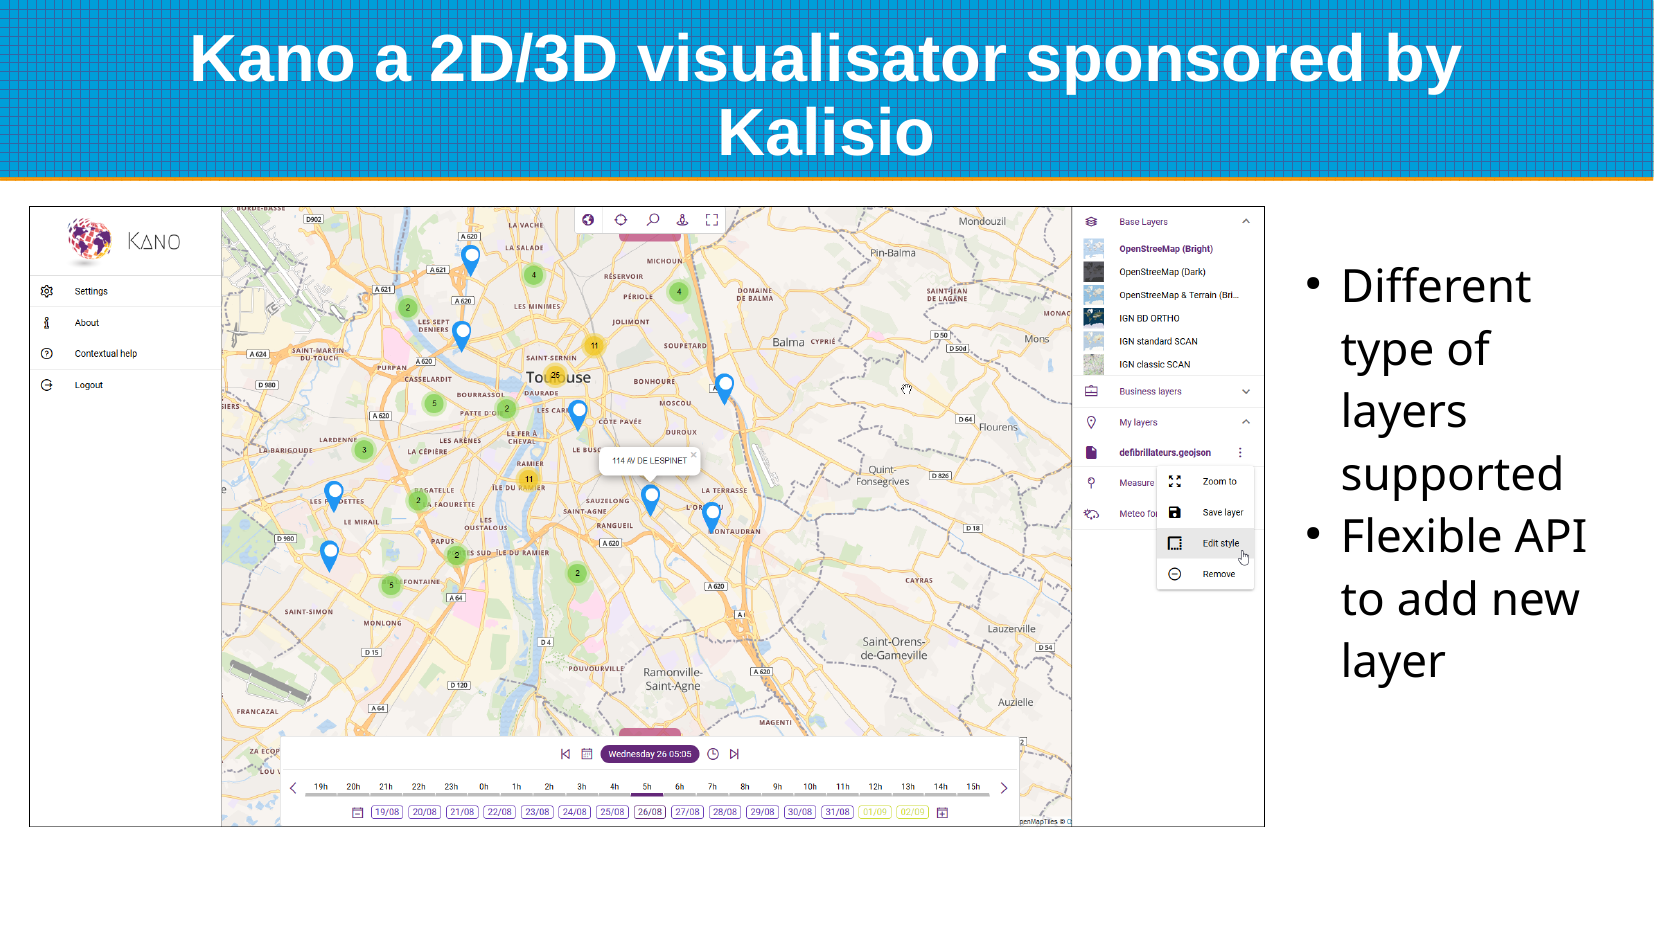

# Kano a 2D/3D visualisator sponsored by Kalisio
Different type of layers supported
Flexible API to add new layer